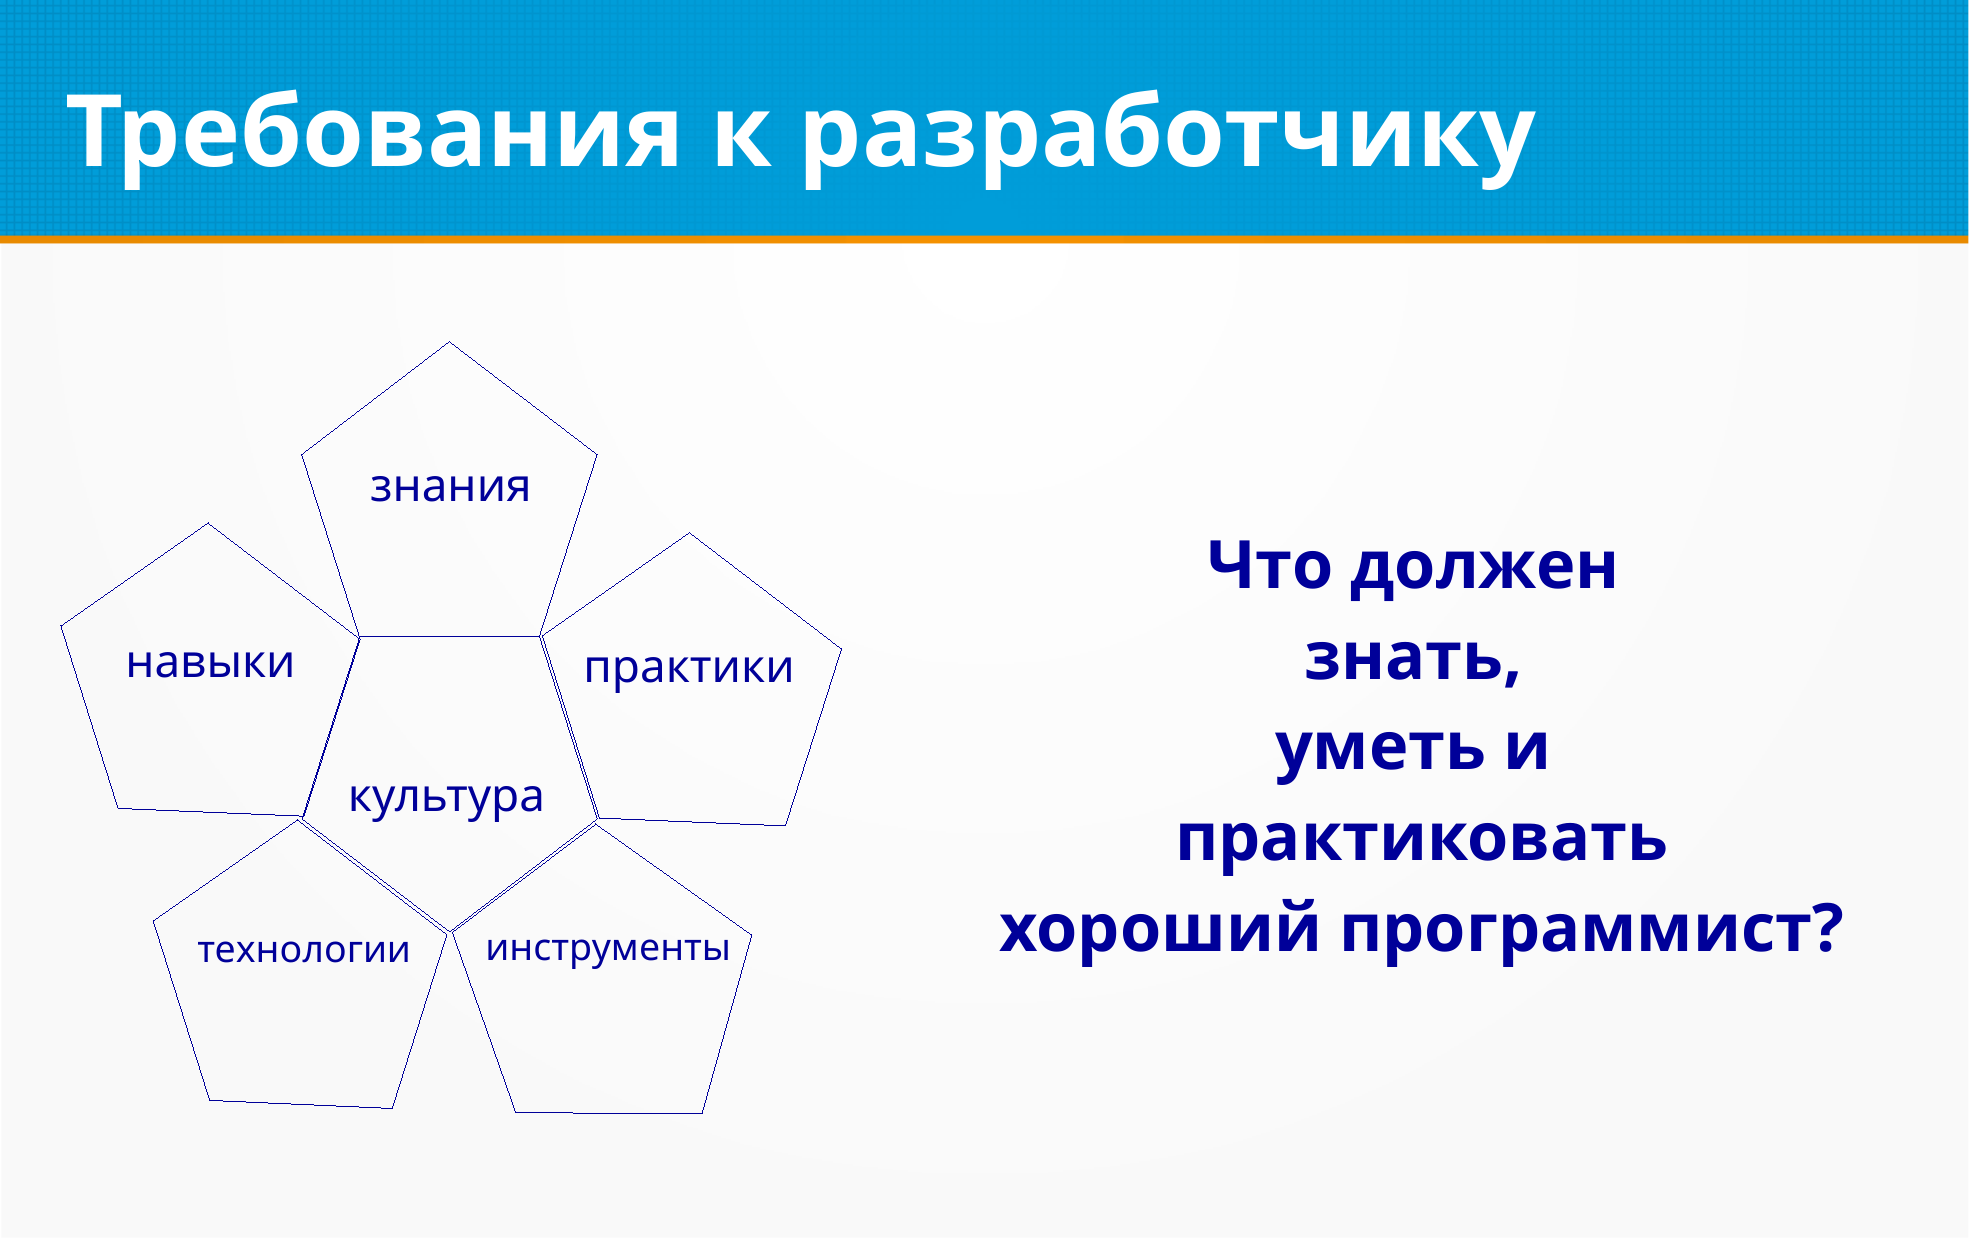

Требования к разработчику
Что должен
знать,
уметь и
практиковать
хороший программист?
знания
навыки
практики
культура
технологии
инструменты